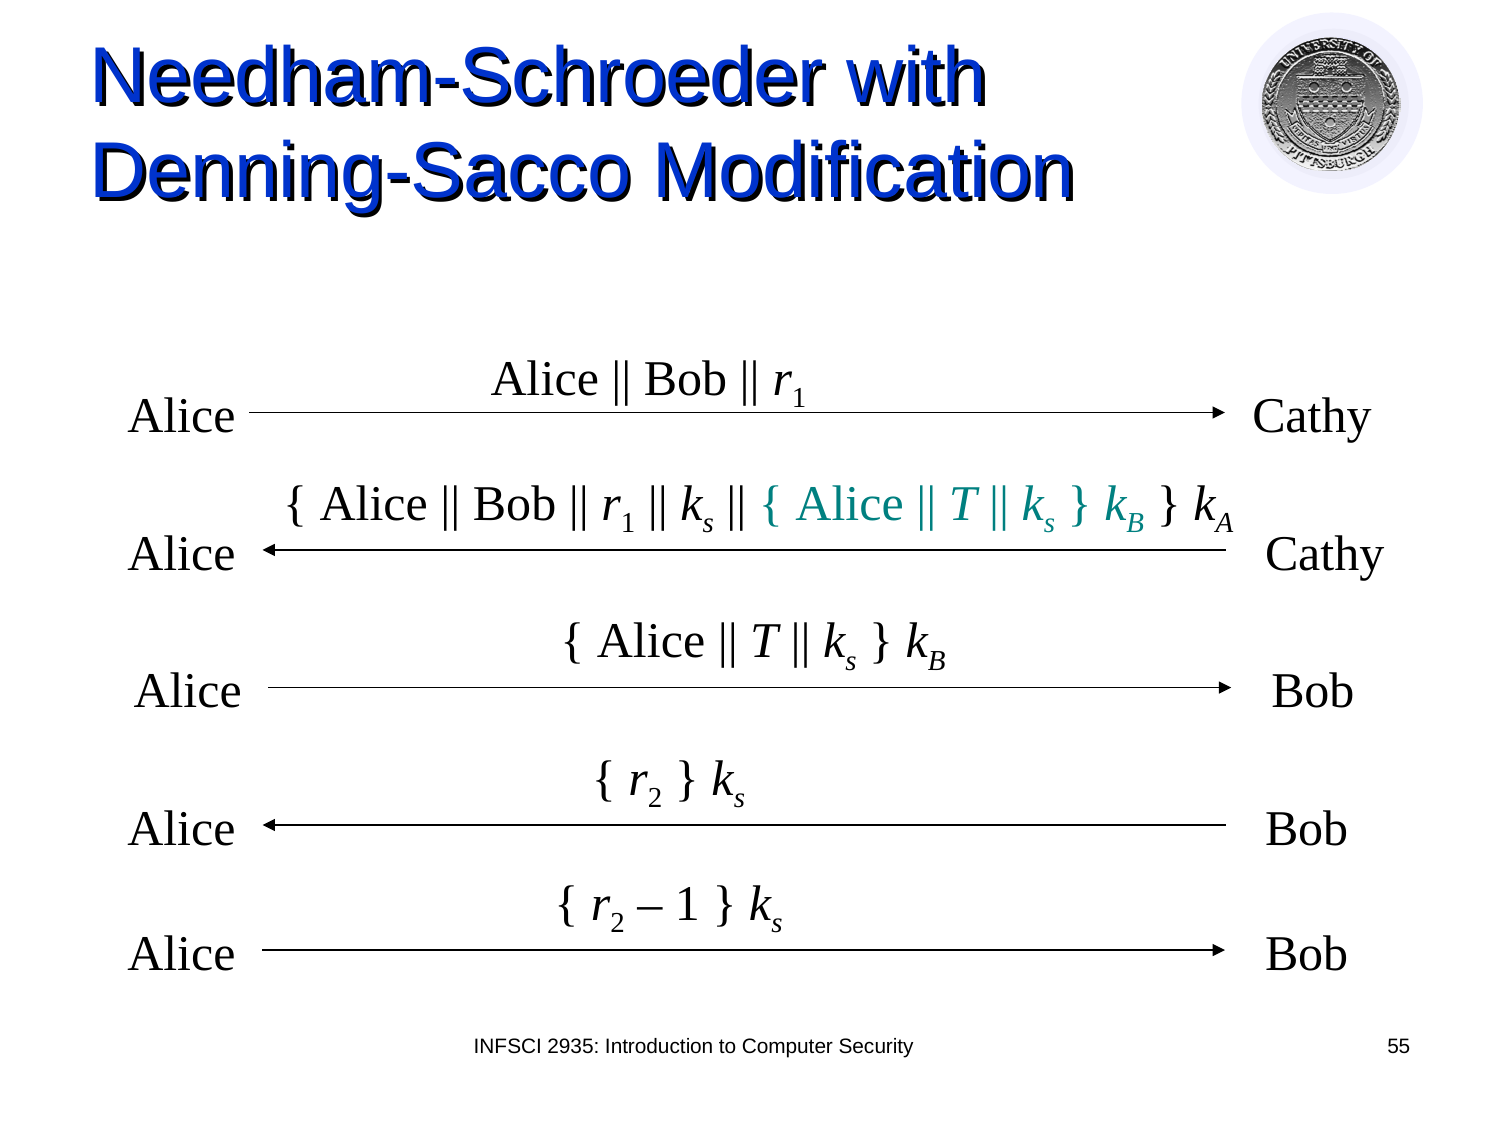

# Needham-Schroeder with Denning-Sacco Modification
Alice || Bob || r1
Alice
Cathy
{ Alice || Bob || r1 || ks || { Alice || T || ks } kB } kA
Alice
Cathy
{ Alice || T || ks } kB
Alice
Bob
{ r2 } ks
Alice
Bob
{ r2 – 1 } ks
Alice
Bob
55